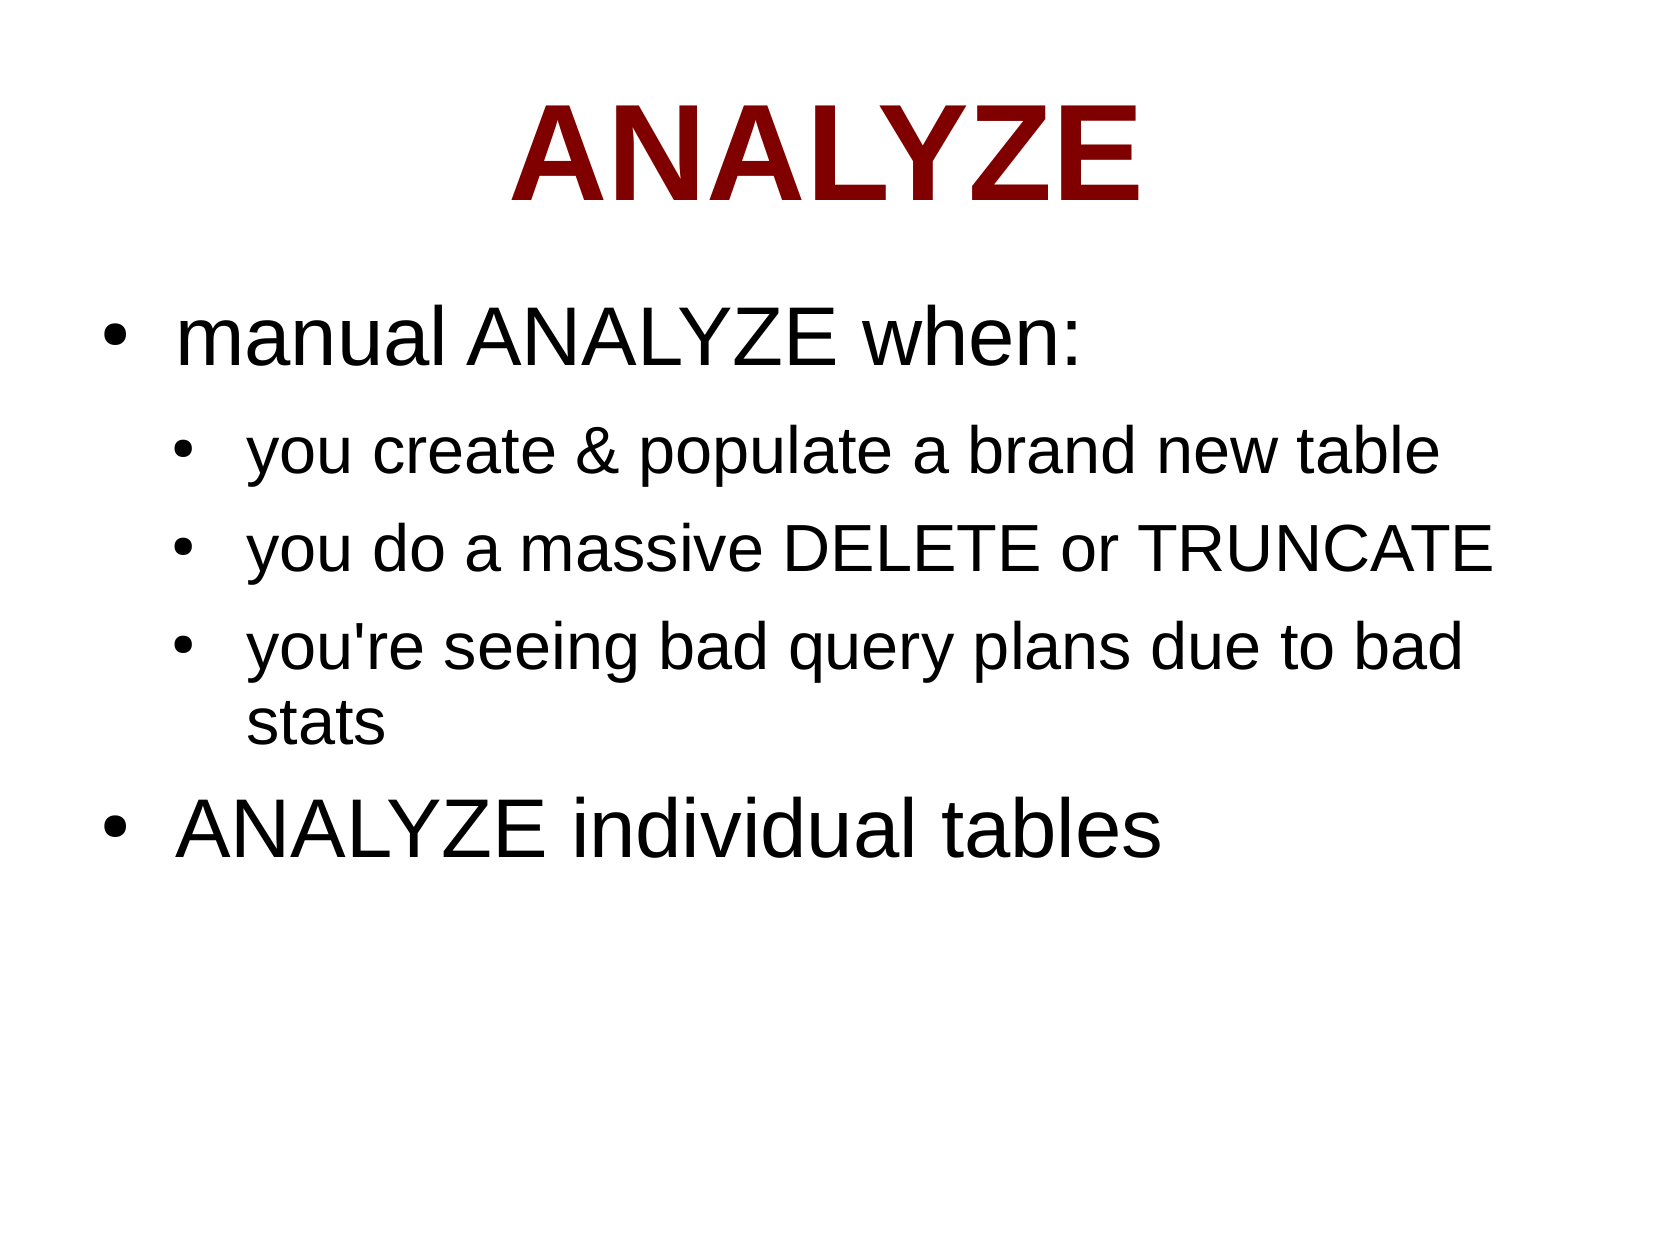

# ANALYZE
manual ANALYZE when:
you create & populate a brand new table
you do a massive DELETE or TRUNCATE
you're seeing bad query plans due to bad stats
ANALYZE individual tables